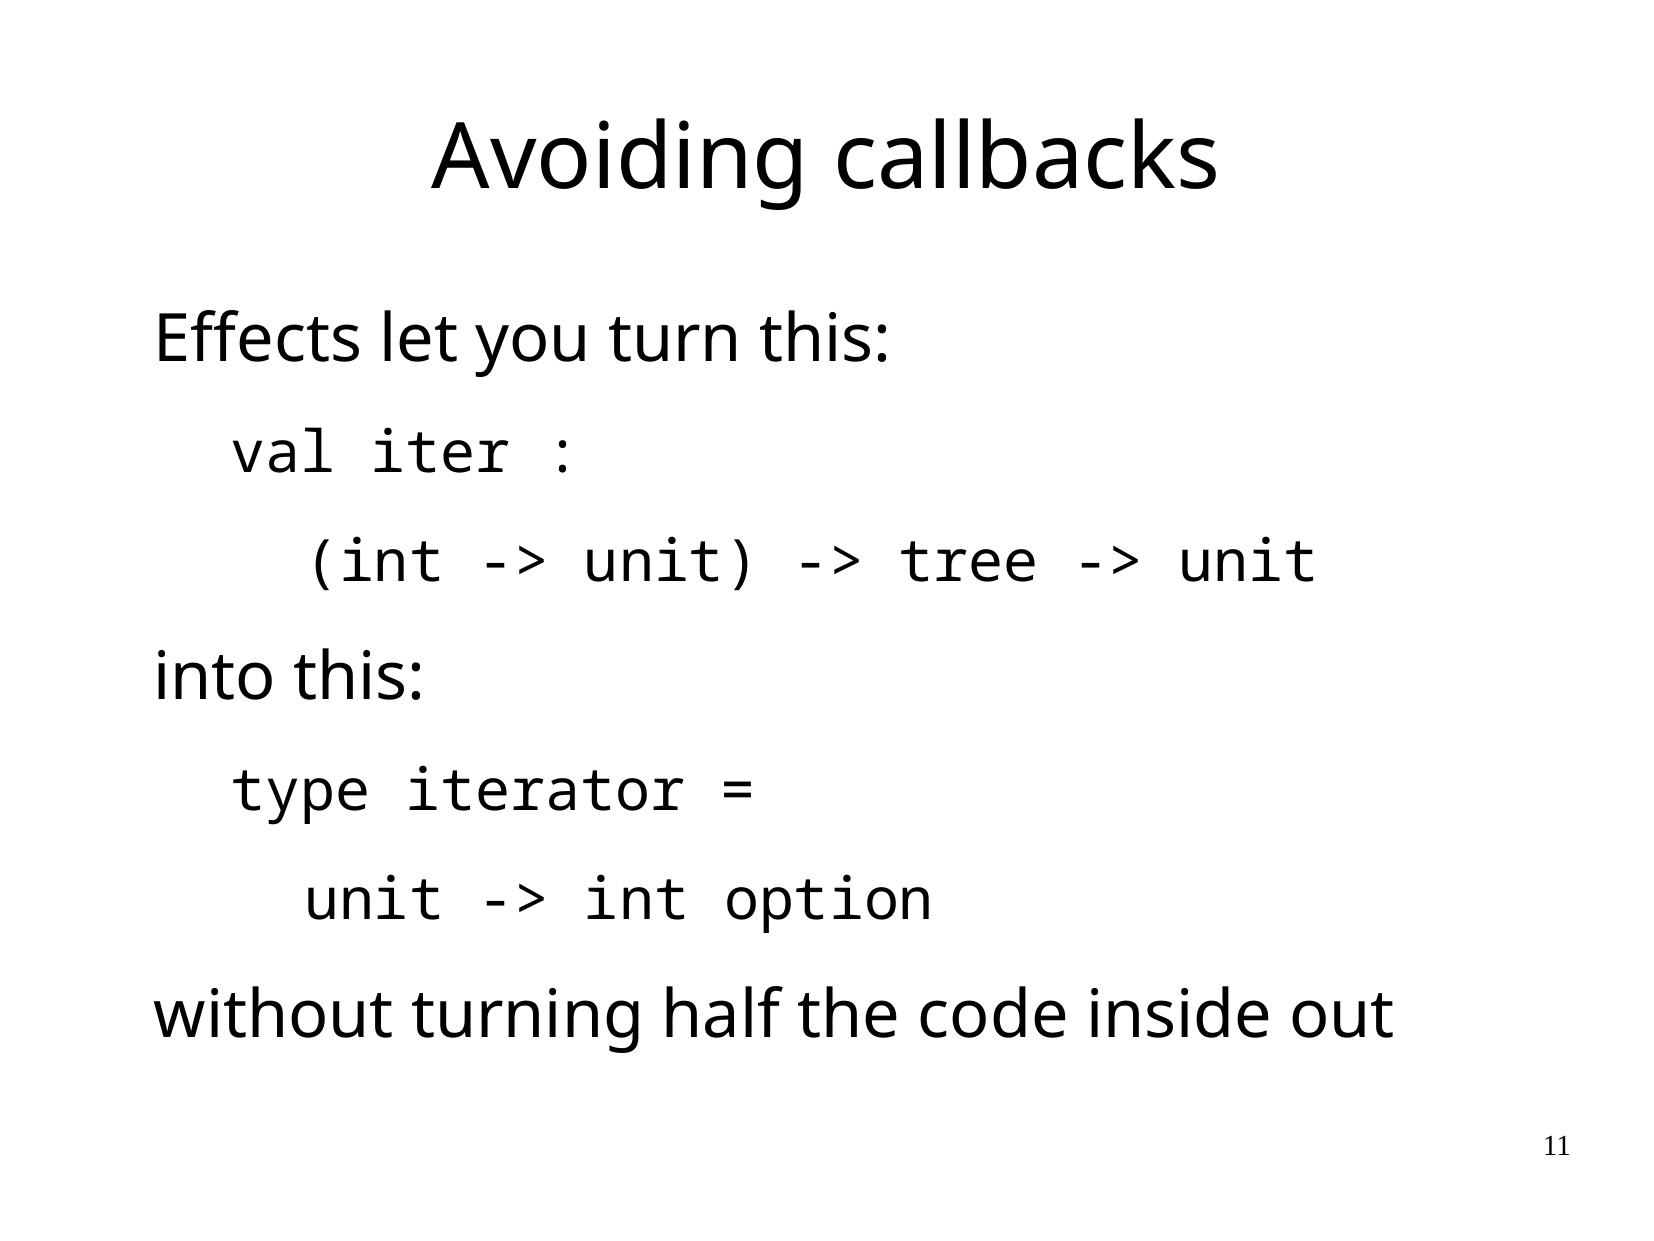

# Avoiding callbacks
Effects let you turn this:
 		val iter :
 			(int -> unit) -> tree -> unit
into this:
 		type iterator =
 			unit -> int option
without turning half the code inside out
11